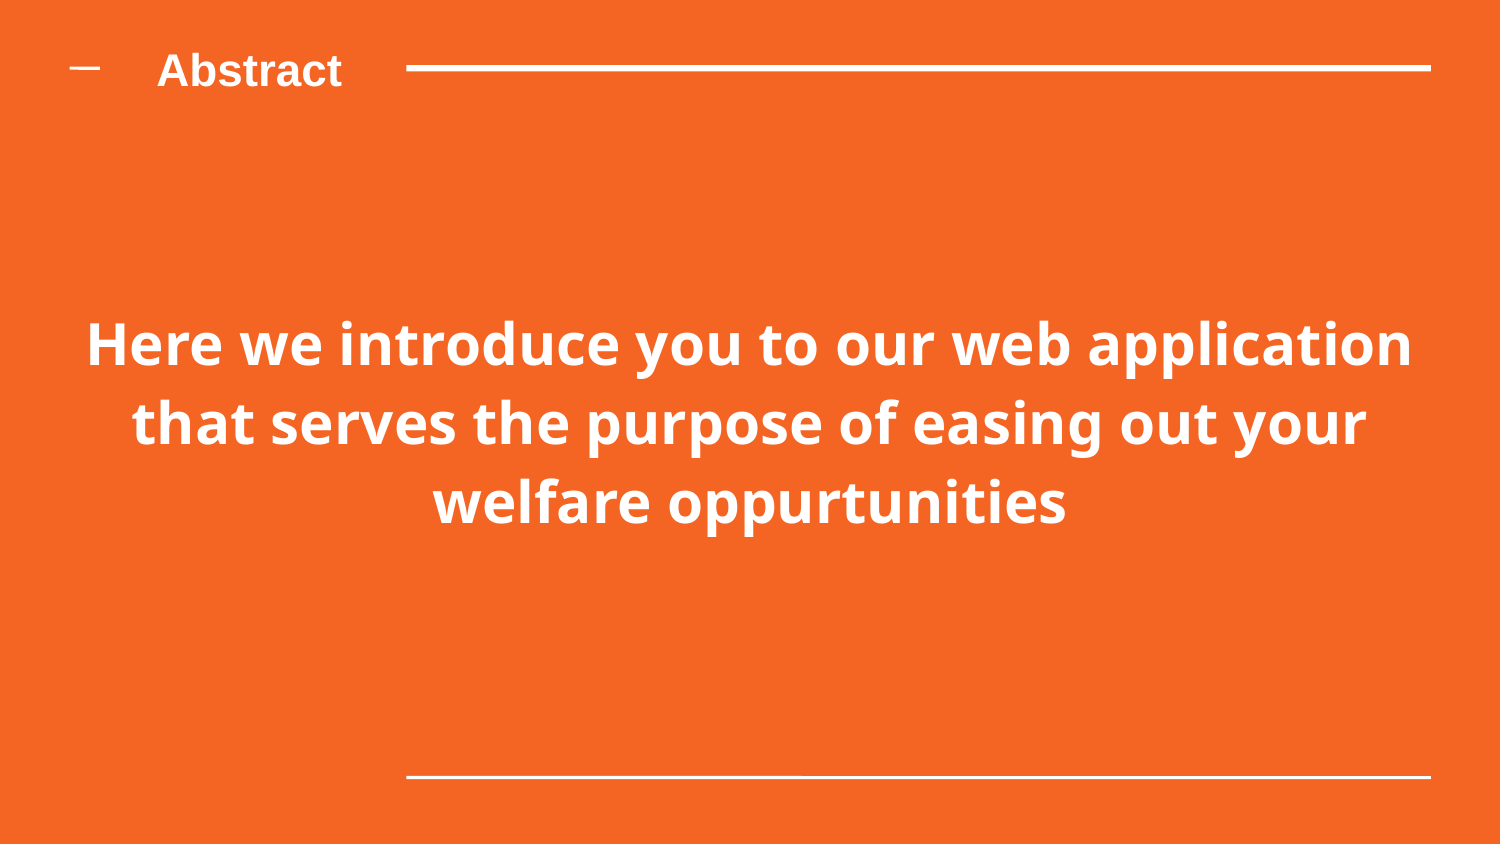

Abstract
#
Here we introduce you to our web application that serves the purpose of easing out your welfare oppurtunities